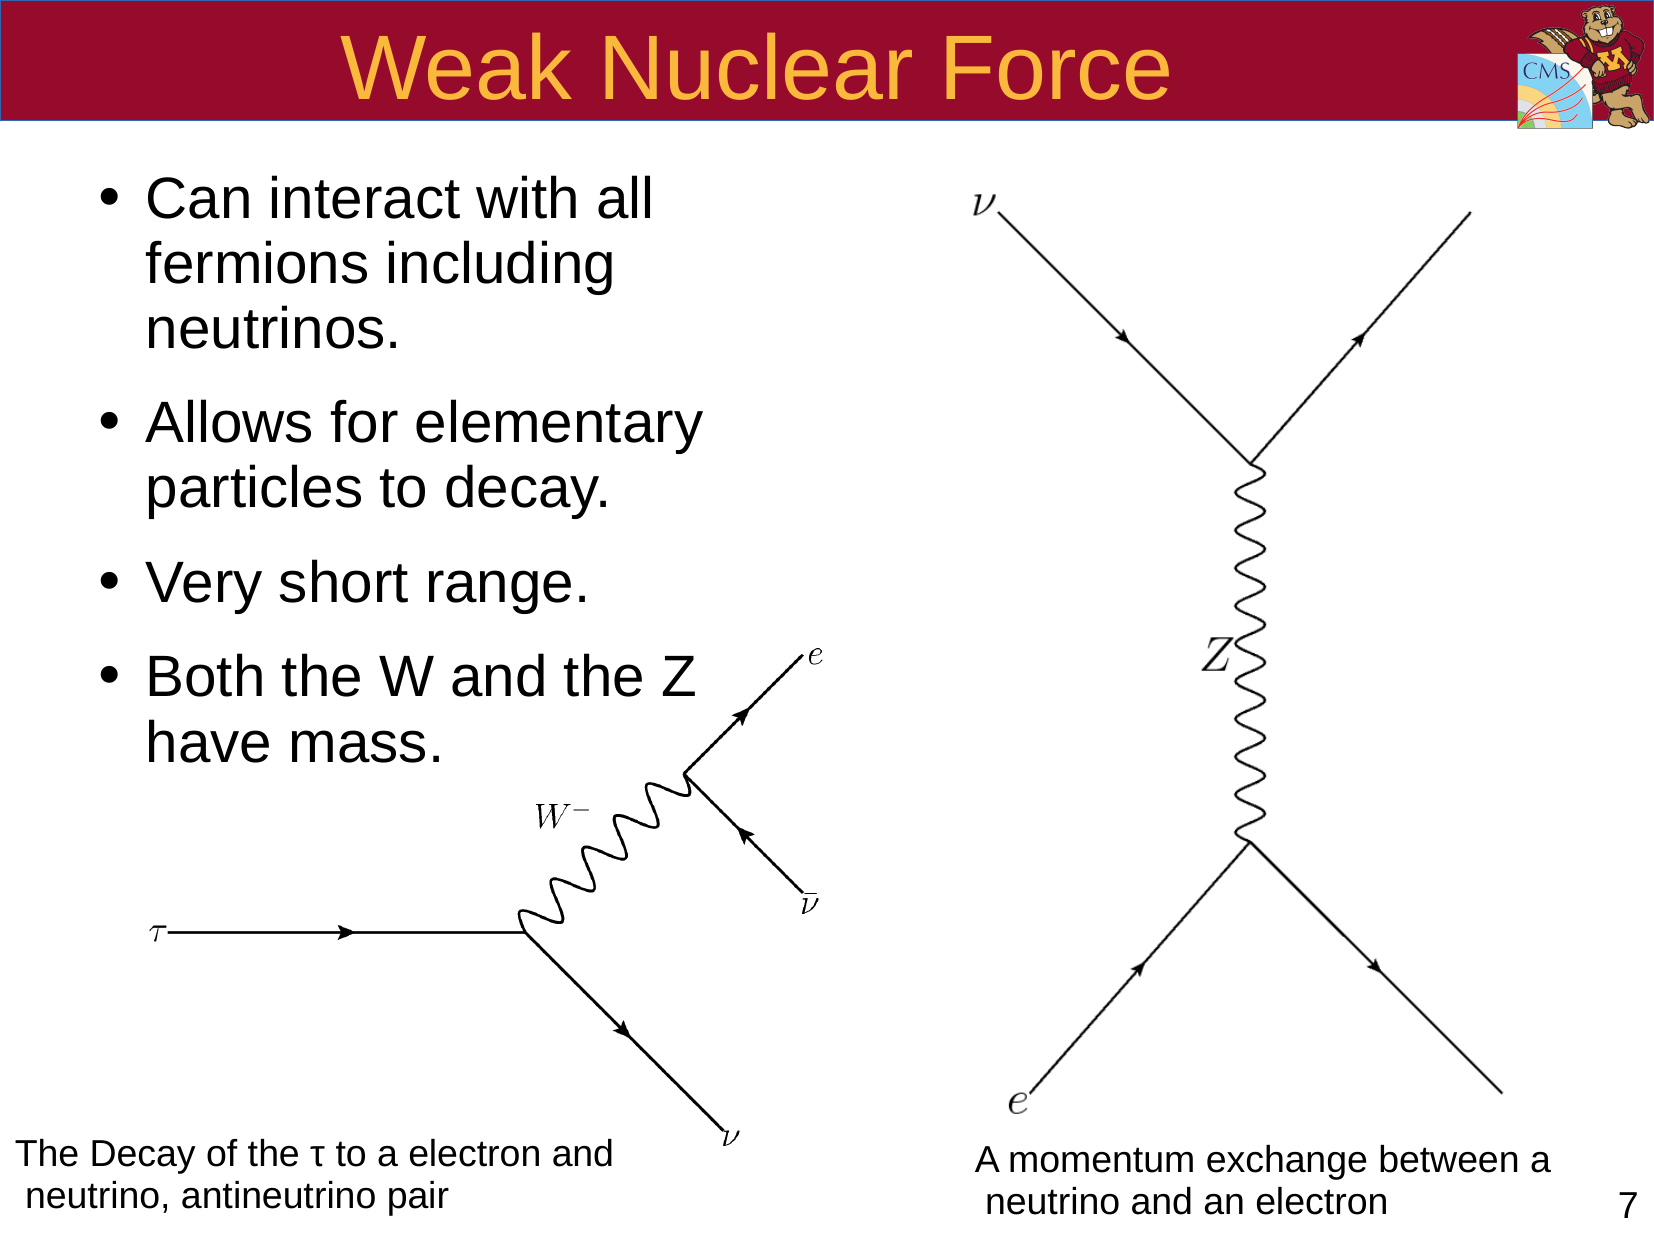

# Weak Nuclear Force
Can interact with all fermions including neutrinos.
Allows for elementary particles to decay.
Very short range.
Both the W and the Z have mass.
The Decay of the τ to a electron and
 neutrino, antineutrino pair
A momentum exchange between a
 neutrino and an electron
7